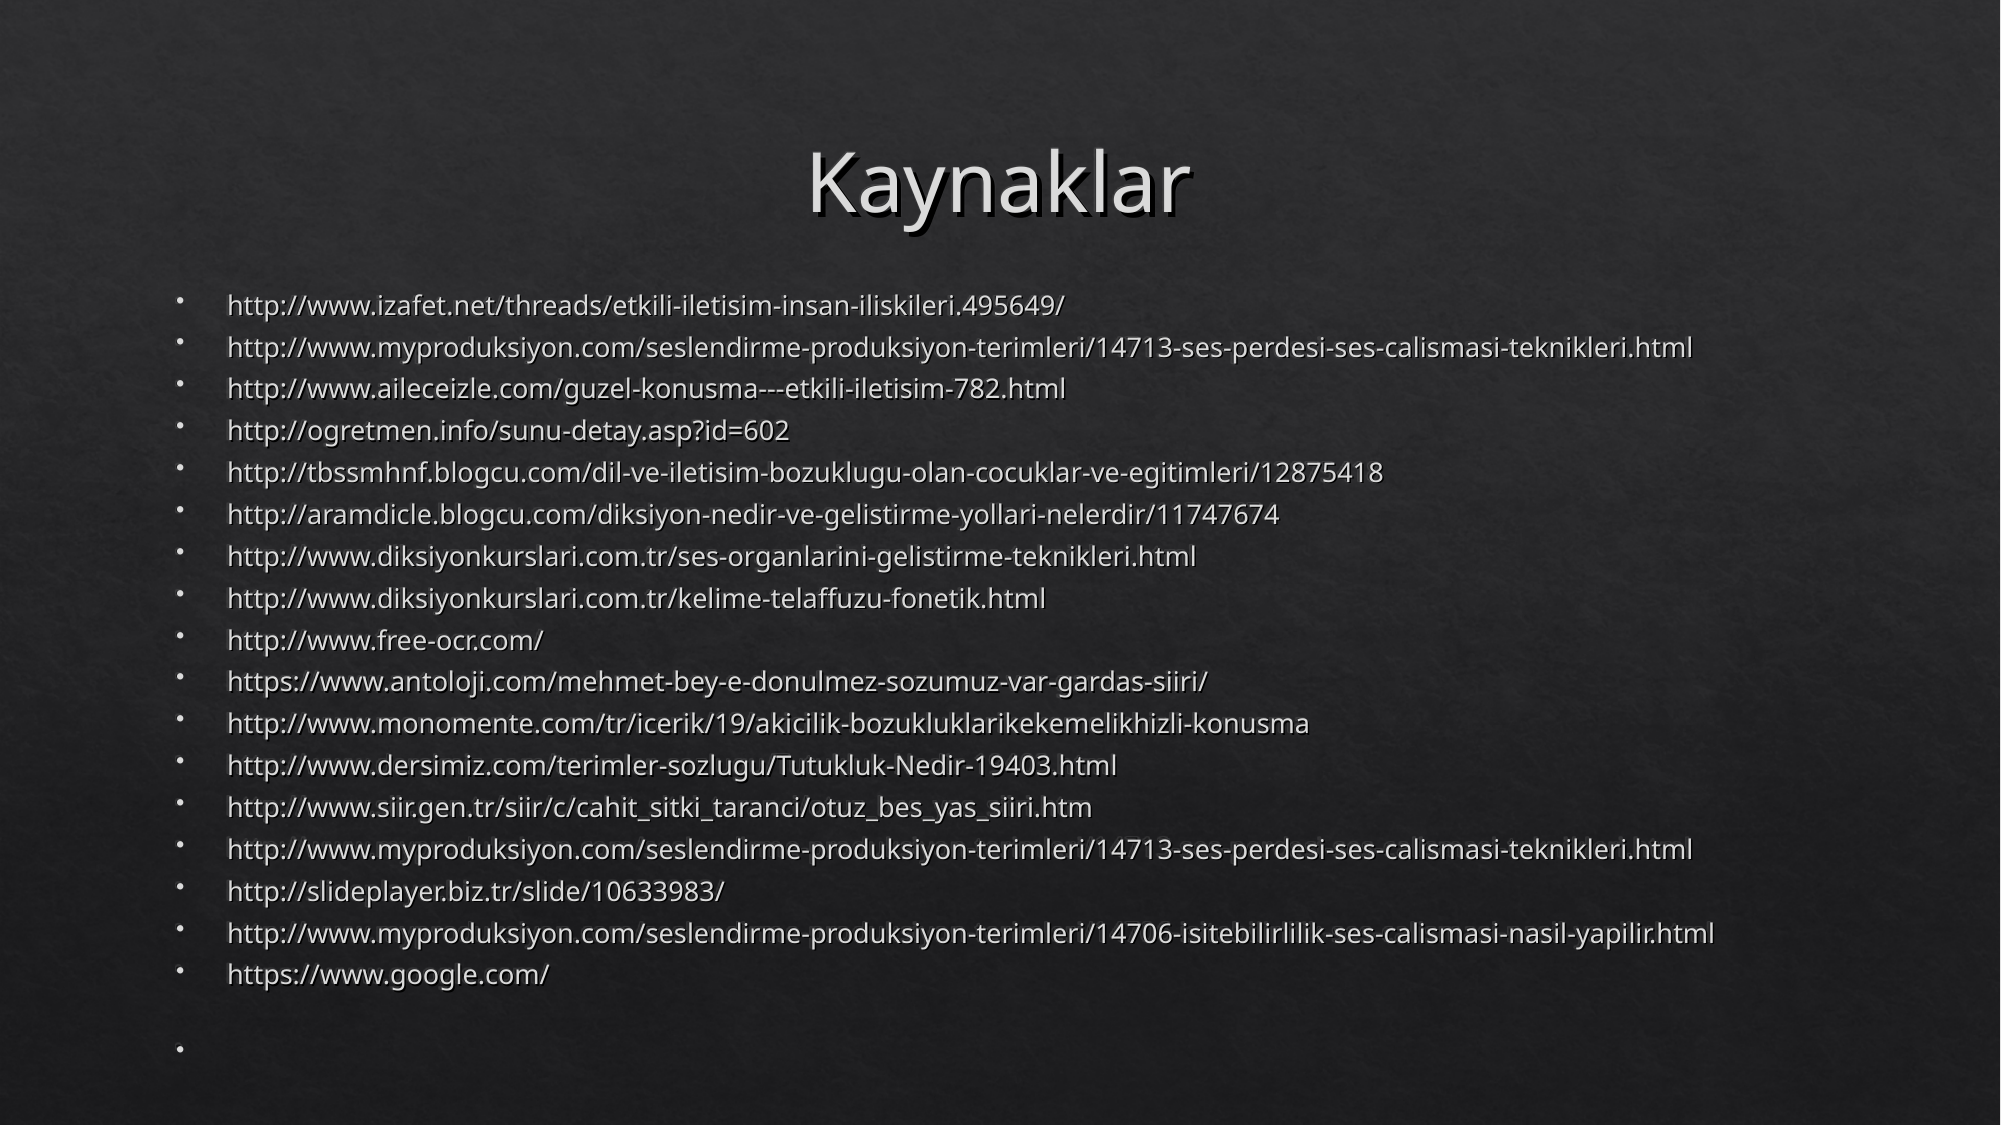

# Kaynaklar
http://www.izafet.net/threads/etkili-iletisim-insan-iliskileri.495649/
http://www.myproduksiyon.com/seslendirme-produksiyon-terimleri/14713-ses-perdesi-ses-calismasi-teknikleri.html
http://www.aileceizle.com/guzel-konusma---etkili-iletisim-782.html
http://ogretmen.info/sunu-detay.asp?id=602
http://tbssmhnf.blogcu.com/dil-ve-iletisim-bozuklugu-olan-cocuklar-ve-egitimleri/12875418
http://aramdicle.blogcu.com/diksiyon-nedir-ve-gelistirme-yollari-nelerdir/11747674
http://www.diksiyonkurslari.com.tr/ses-organlarini-gelistirme-teknikleri.html
http://www.diksiyonkurslari.com.tr/kelime-telaffuzu-fonetik.html
http://www.free-ocr.com/
https://www.antoloji.com/mehmet-bey-e-donulmez-sozumuz-var-gardas-siiri/
http://www.monomente.com/tr/icerik/19/akicilik-bozukluklarikekemelikhizli-konusma
http://www.dersimiz.com/terimler-sozlugu/Tutukluk-Nedir-19403.html
http://www.siir.gen.tr/siir/c/cahit_sitki_taranci/otuz_bes_yas_siiri.htm
http://www.myproduksiyon.com/seslendirme-produksiyon-terimleri/14713-ses-perdesi-ses-calismasi-teknikleri.html
http://slideplayer.biz.tr/slide/10633983/
http://www.myproduksiyon.com/seslendirme-produksiyon-terimleri/14706-isitebilirlilik-ses-calismasi-nasil-yapilir.html
https://www.google.com/